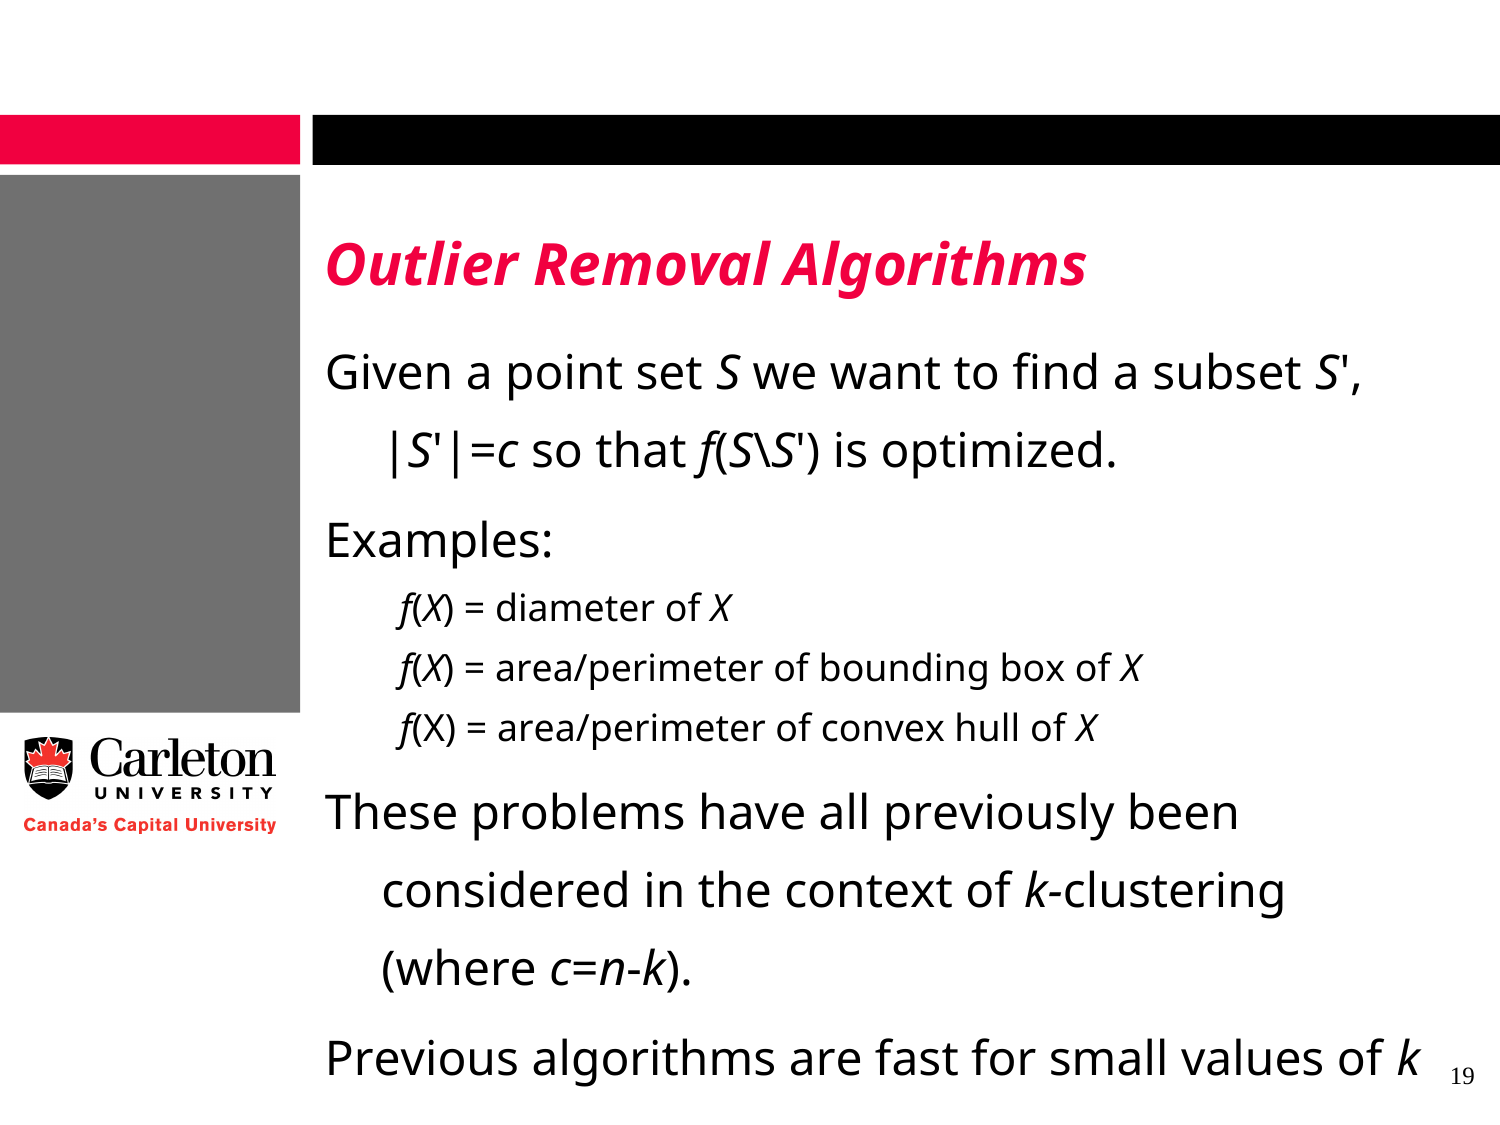

# Outlier Removal Algorithms
Given a point set S we want to find a subset S', |S'|=c so that f(S\S') is optimized.
Examples:
f(X) = diameter of X
f(X) = area/perimeter of bounding box of X
f(X) = area/perimeter of convex hull of X
These problems have all previously been considered in the context of k-clustering (where c=n-k).
Previous algorithms are fast for small values of k
19